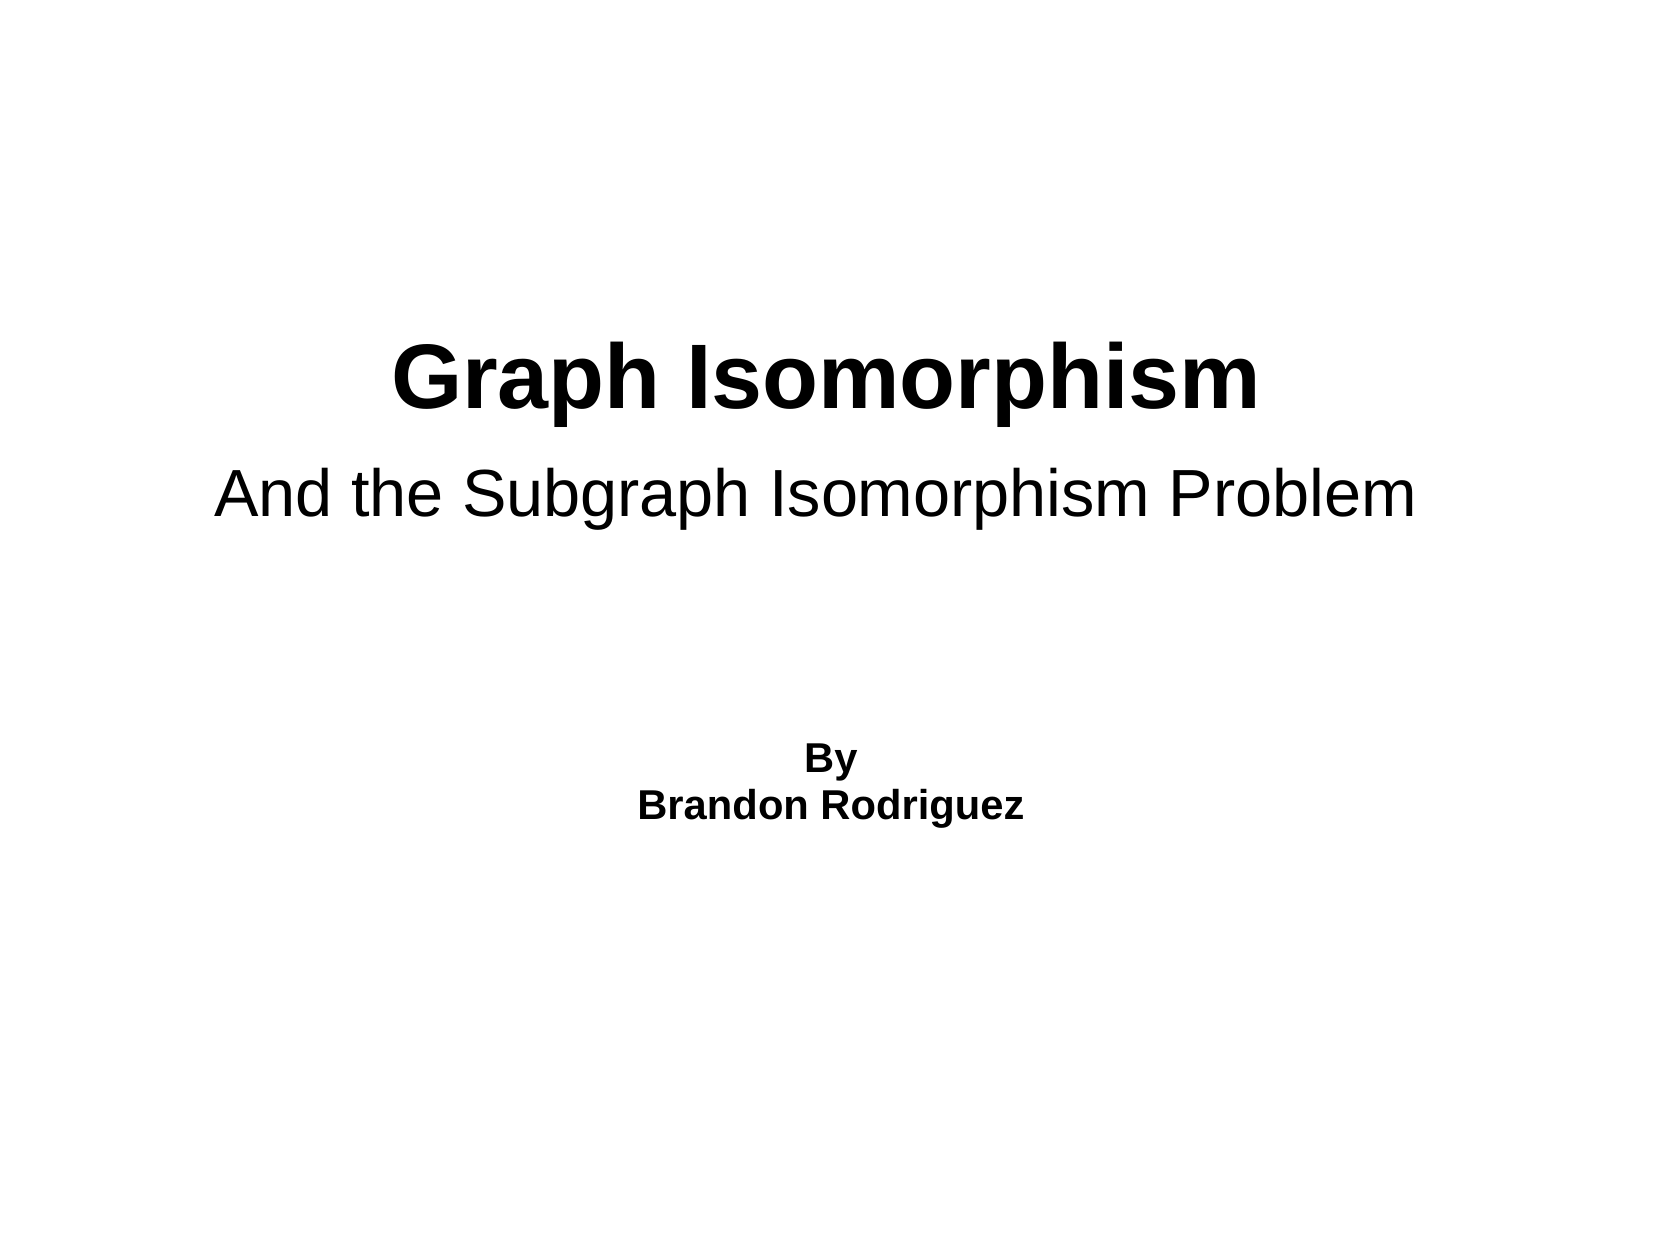

# Graph Isomorphism
And the Subgraph Isomorphism Problem
By
Brandon Rodriguez